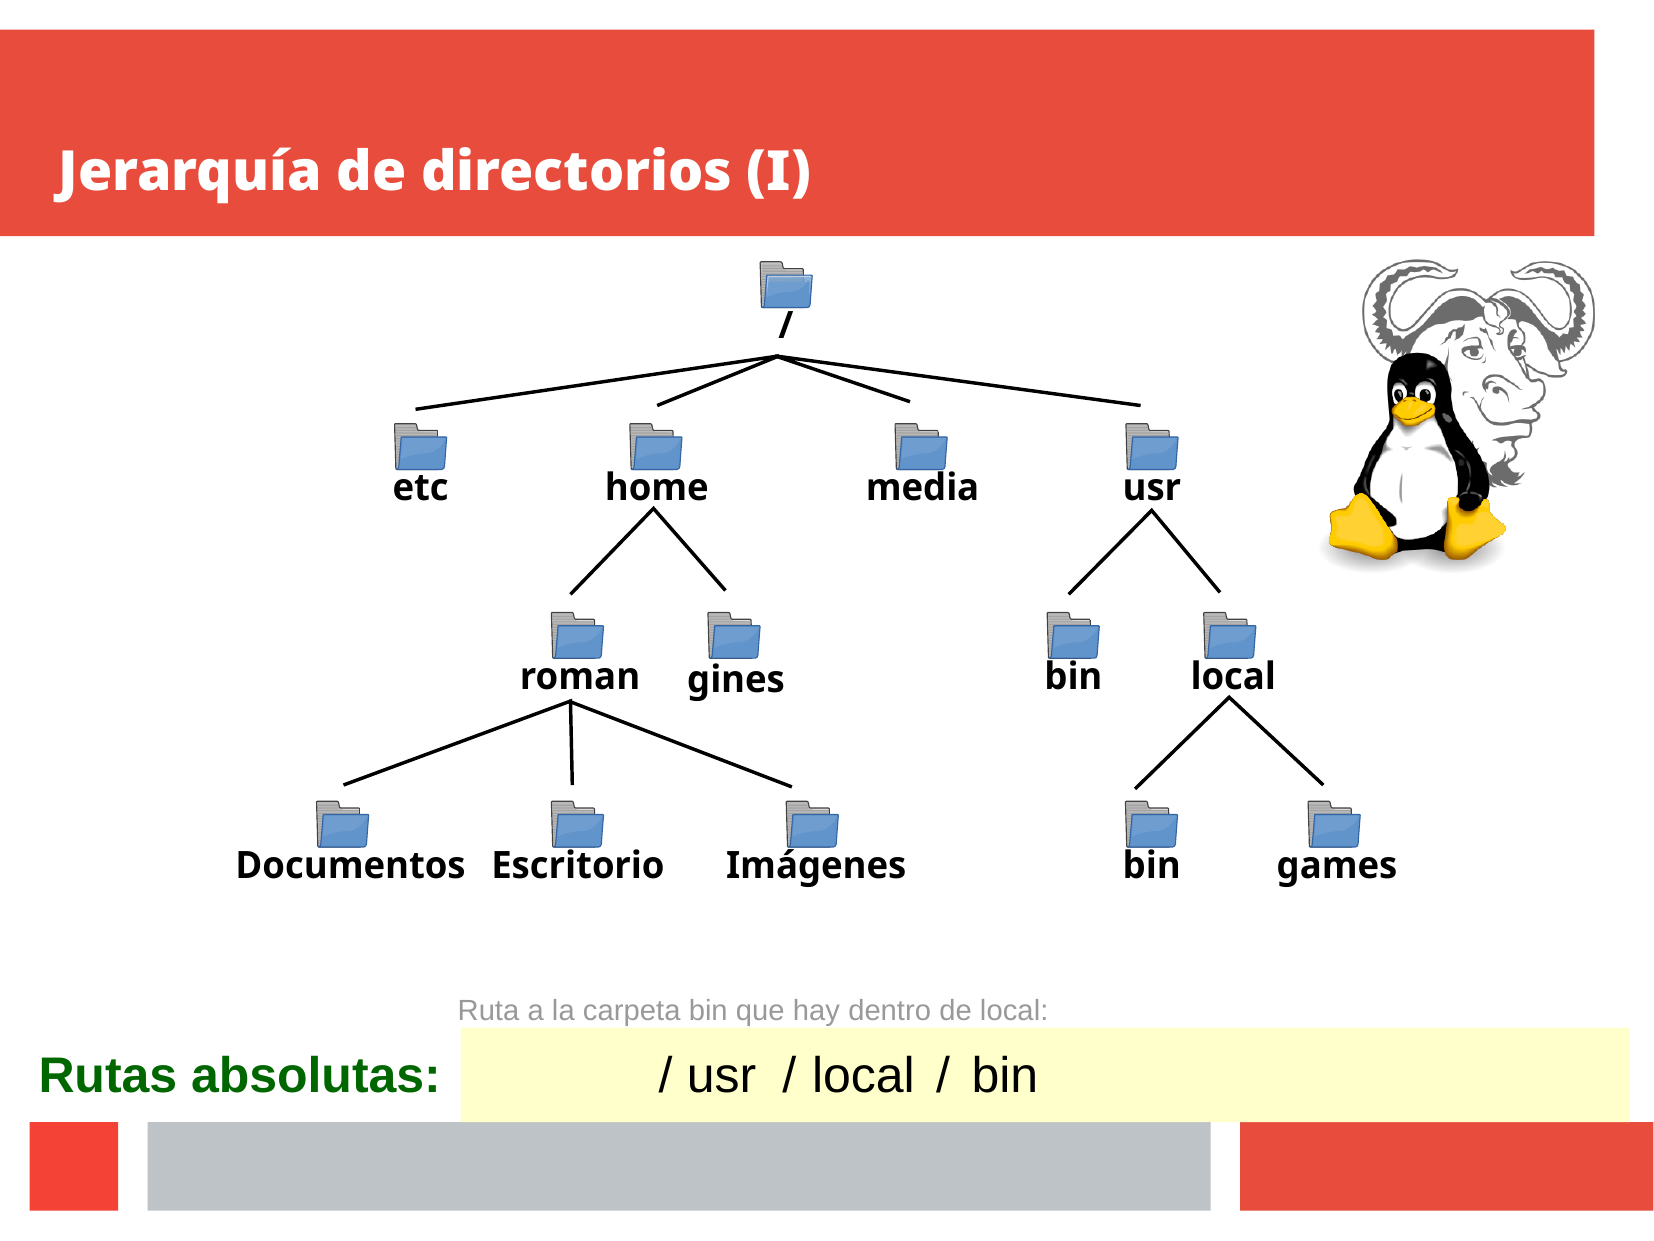

# Jerarquía de directorios (I)
Ruta a la carpeta bin que hay dentro de local:
/
usr
/
/
Rutas absolutas:
local
bin